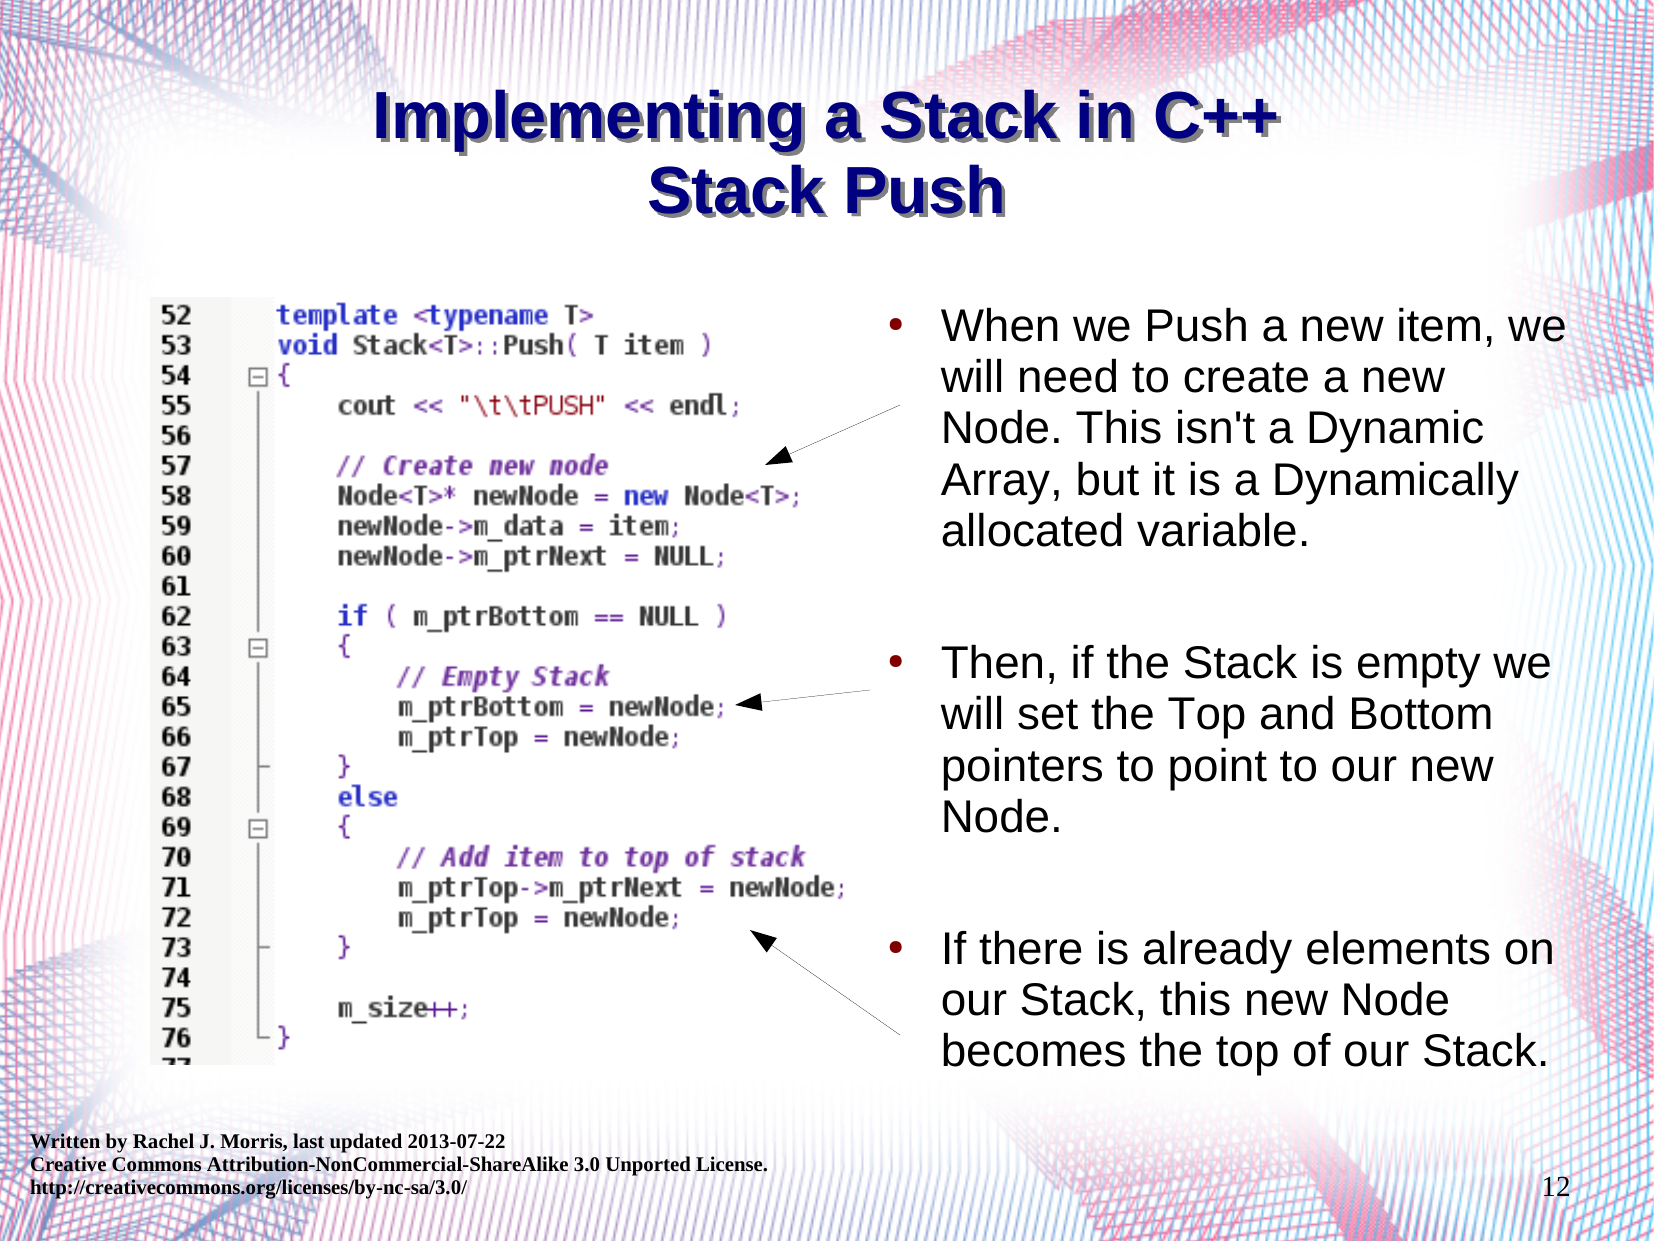

# Implementing a Stack in C++ Stack Push
When we Push a new item, we will need to create a new Node. This isn't a Dynamic Array, but it is a Dynamically allocated variable.
Then, if the Stack is empty we will set the Top and Bottom pointers to point to our new Node.
If there is already elements on our Stack, this new Node becomes the top of our Stack.
12